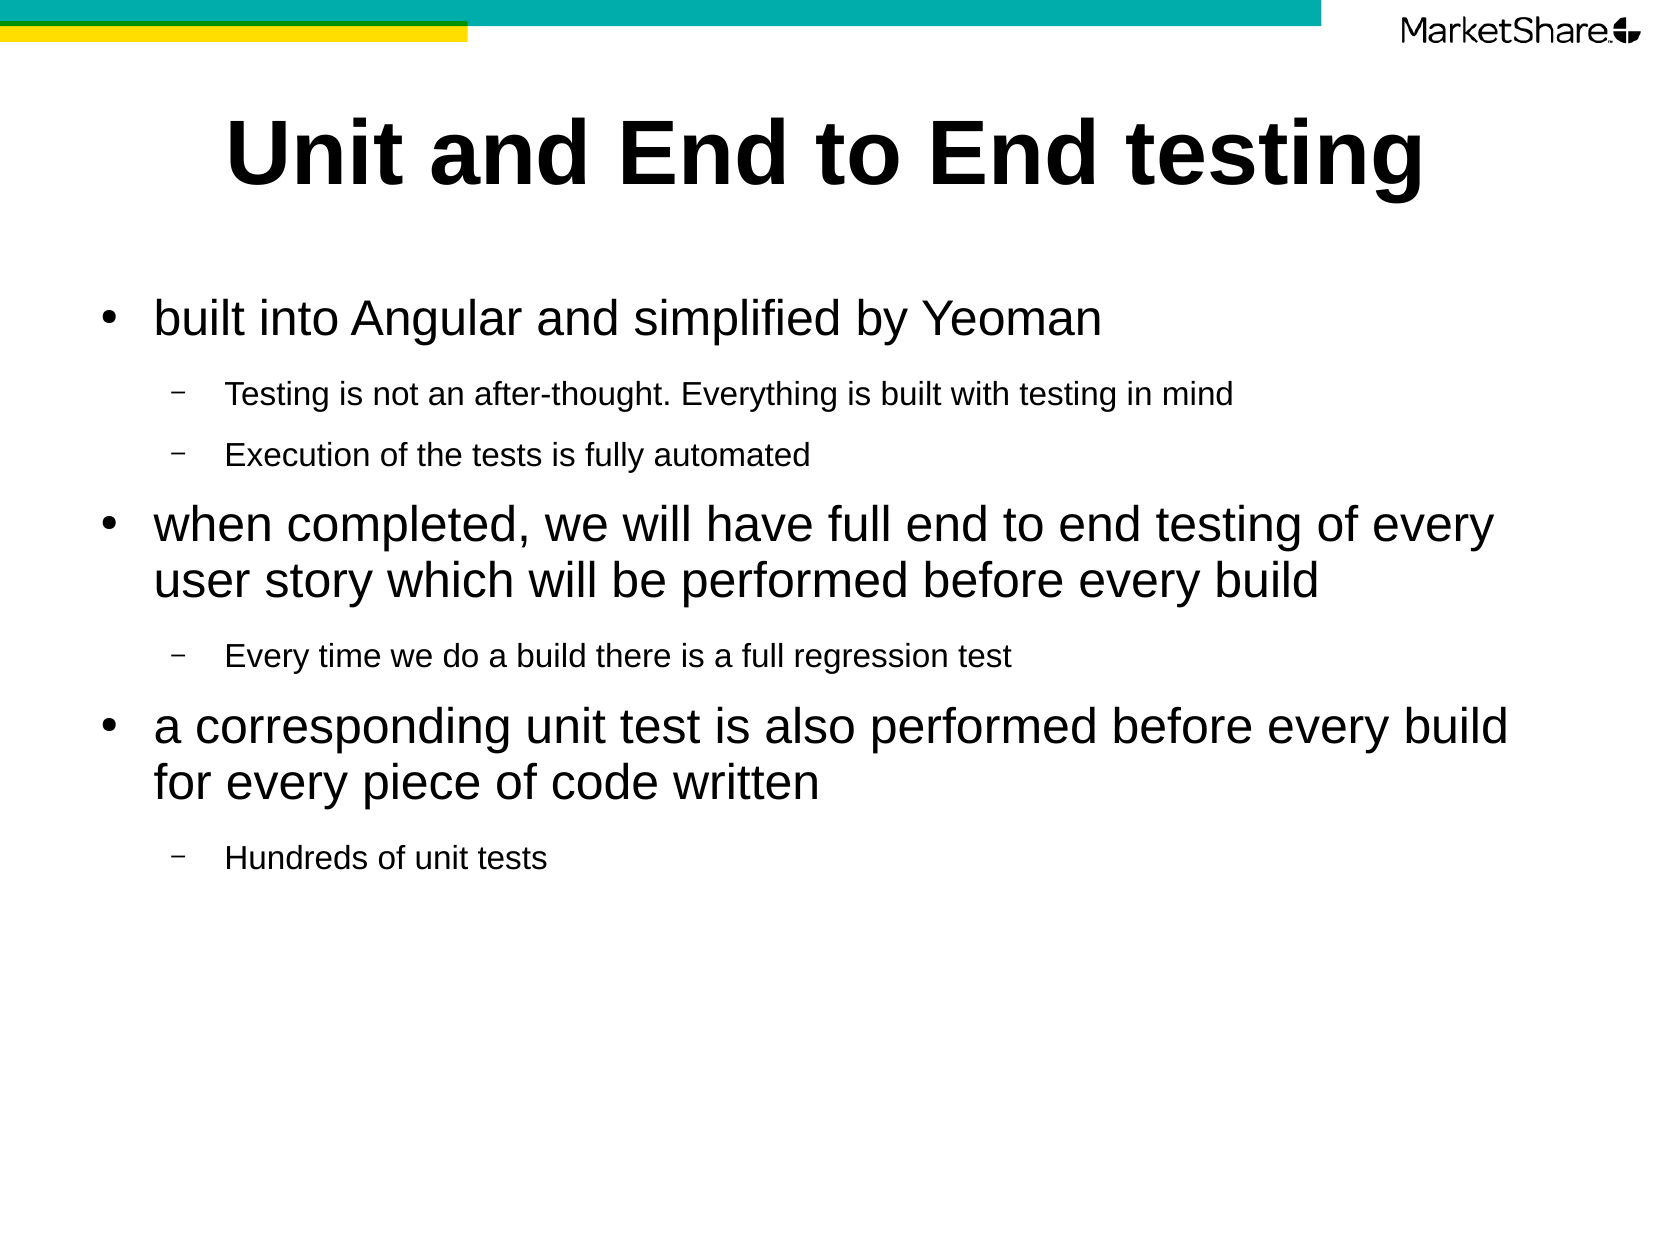

# Unit and End to End testing
built into Angular and simplified by Yeoman
Testing is not an after-thought. Everything is built with testing in mind
Execution of the tests is fully automated
when completed, we will have full end to end testing of every user story which will be performed before every build
Every time we do a build there is a full regression test
a corresponding unit test is also performed before every build for every piece of code written
Hundreds of unit tests